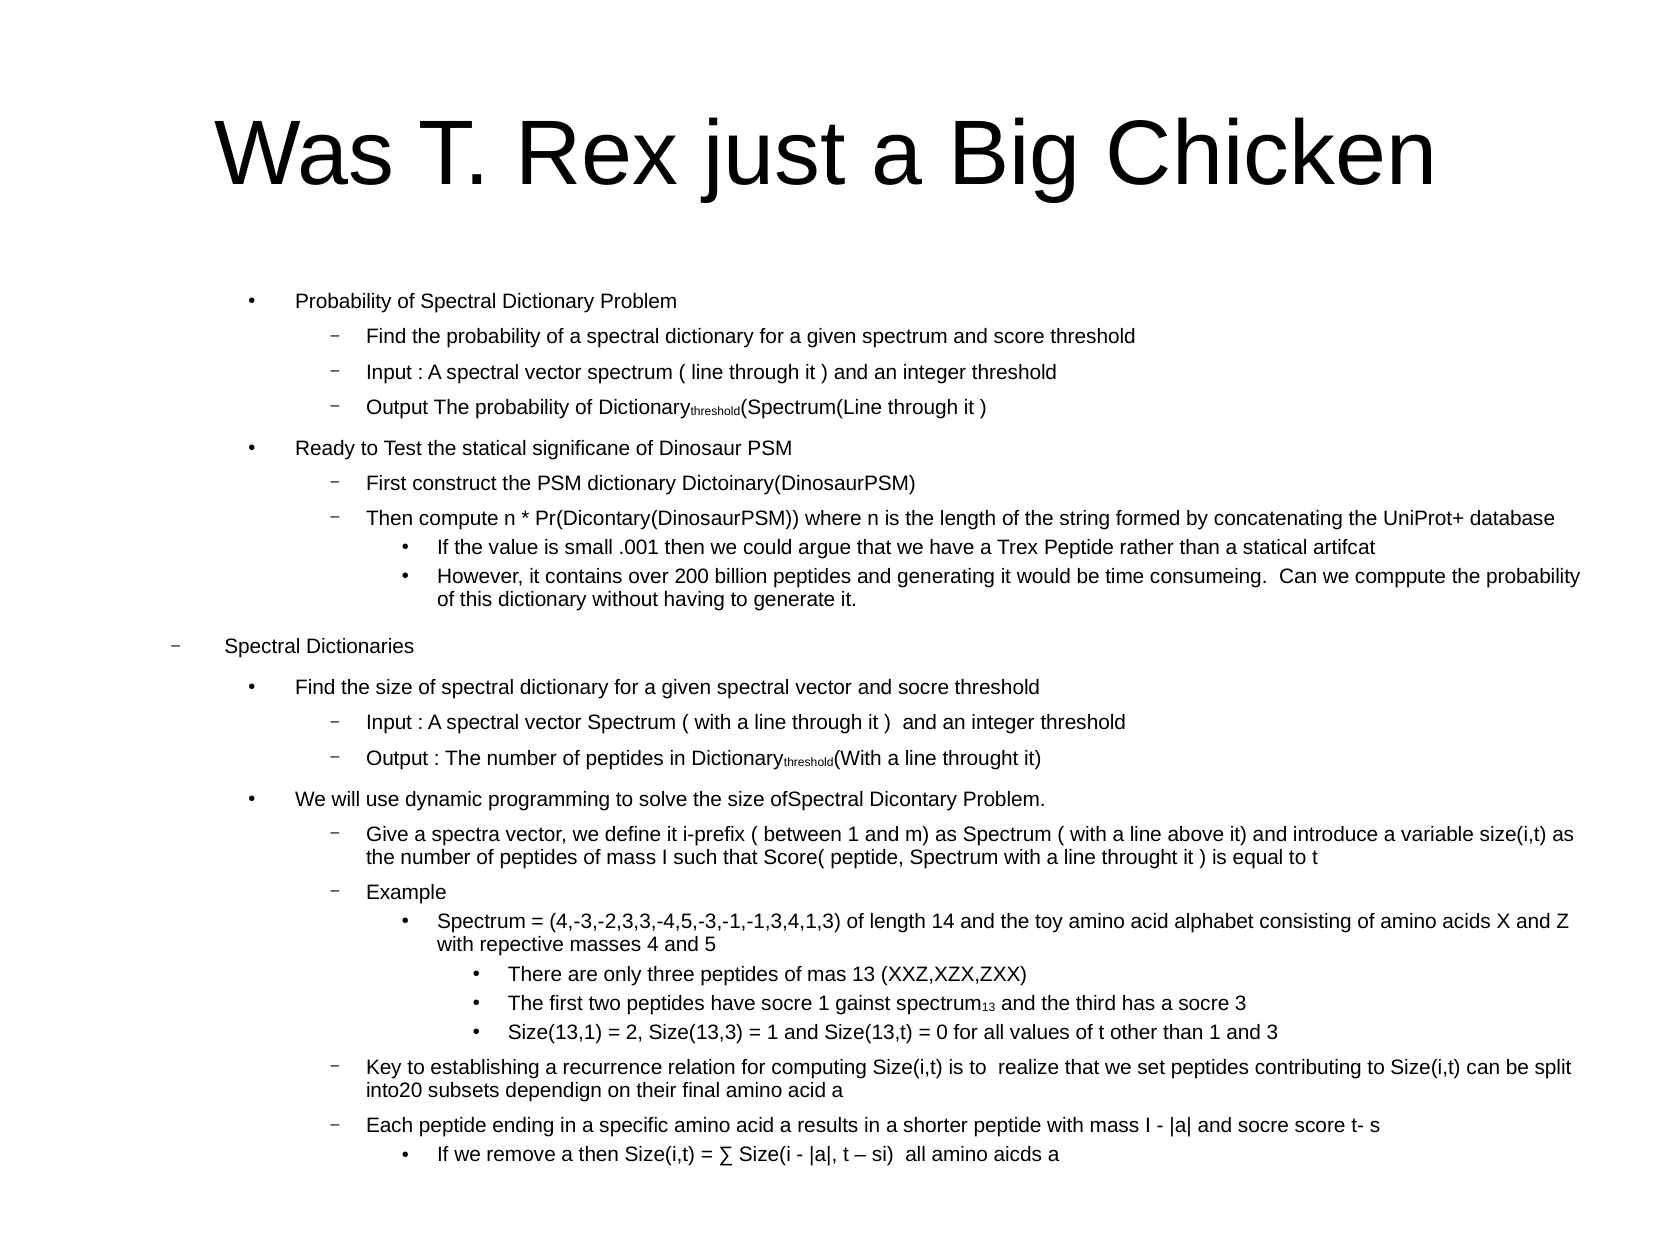

# Was T. Rex just a Big Chicken
Probability of Spectral Dictionary Problem
Find the probability of a spectral dictionary for a given spectrum and score threshold
Input : A spectral vector spectrum ( line through it ) and an integer threshold
Output The probability of Dictionarythreshold(Spectrum(Line through it )
Ready to Test the statical significane of Dinosaur PSM
First construct the PSM dictionary Dictoinary(DinosaurPSM)
Then compute n * Pr(Dicontary(DinosaurPSM)) where n is the length of the string formed by concatenating the UniProt+ database
If the value is small .001 then we could argue that we have a Trex Peptide rather than a statical artifcat
However, it contains over 200 billion peptides and generating it would be time consumeing. Can we comppute the probability of this dictionary without having to generate it.
Spectral Dictionaries
Find the size of spectral dictionary for a given spectral vector and socre threshold
Input : A spectral vector Spectrum ( with a line through it ) and an integer threshold
Output : The number of peptides in Dictionarythreshold(With a line throught it)
We will use dynamic programming to solve the size ofSpectral Dicontary Problem.
Give a spectra vector, we define it i-prefix ( between 1 and m) as Spectrum ( with a line above it) and introduce a variable size(i,t) as the number of peptides of mass I such that Score( peptide, Spectrum with a line throught it ) is equal to t
Example
Spectrum = (4,-3,-2,3,3,-4,5,-3,-1,-1,3,4,1,3) of length 14 and the toy amino acid alphabet consisting of amino acids X and Z with repective masses 4 and 5
There are only three peptides of mas 13 (XXZ,XZX,ZXX)
The first two peptides have socre 1 gainst spectrum13 and the third has a socre 3
Size(13,1) = 2, Size(13,3) = 1 and Size(13,t) = 0 for all values of t other than 1 and 3
Key to establishing a recurrence relation for computing Size(i,t) is to realize that we set peptides contributing to Size(i,t) can be split into20 subsets dependign on their final amino acid a
Each peptide ending in a specific amino acid a results in a shorter peptide with mass I - |a| and socre score t- s
If we remove a then Size(i,t) = ∑ Size(i - |a|, t – si) all amino aicds a